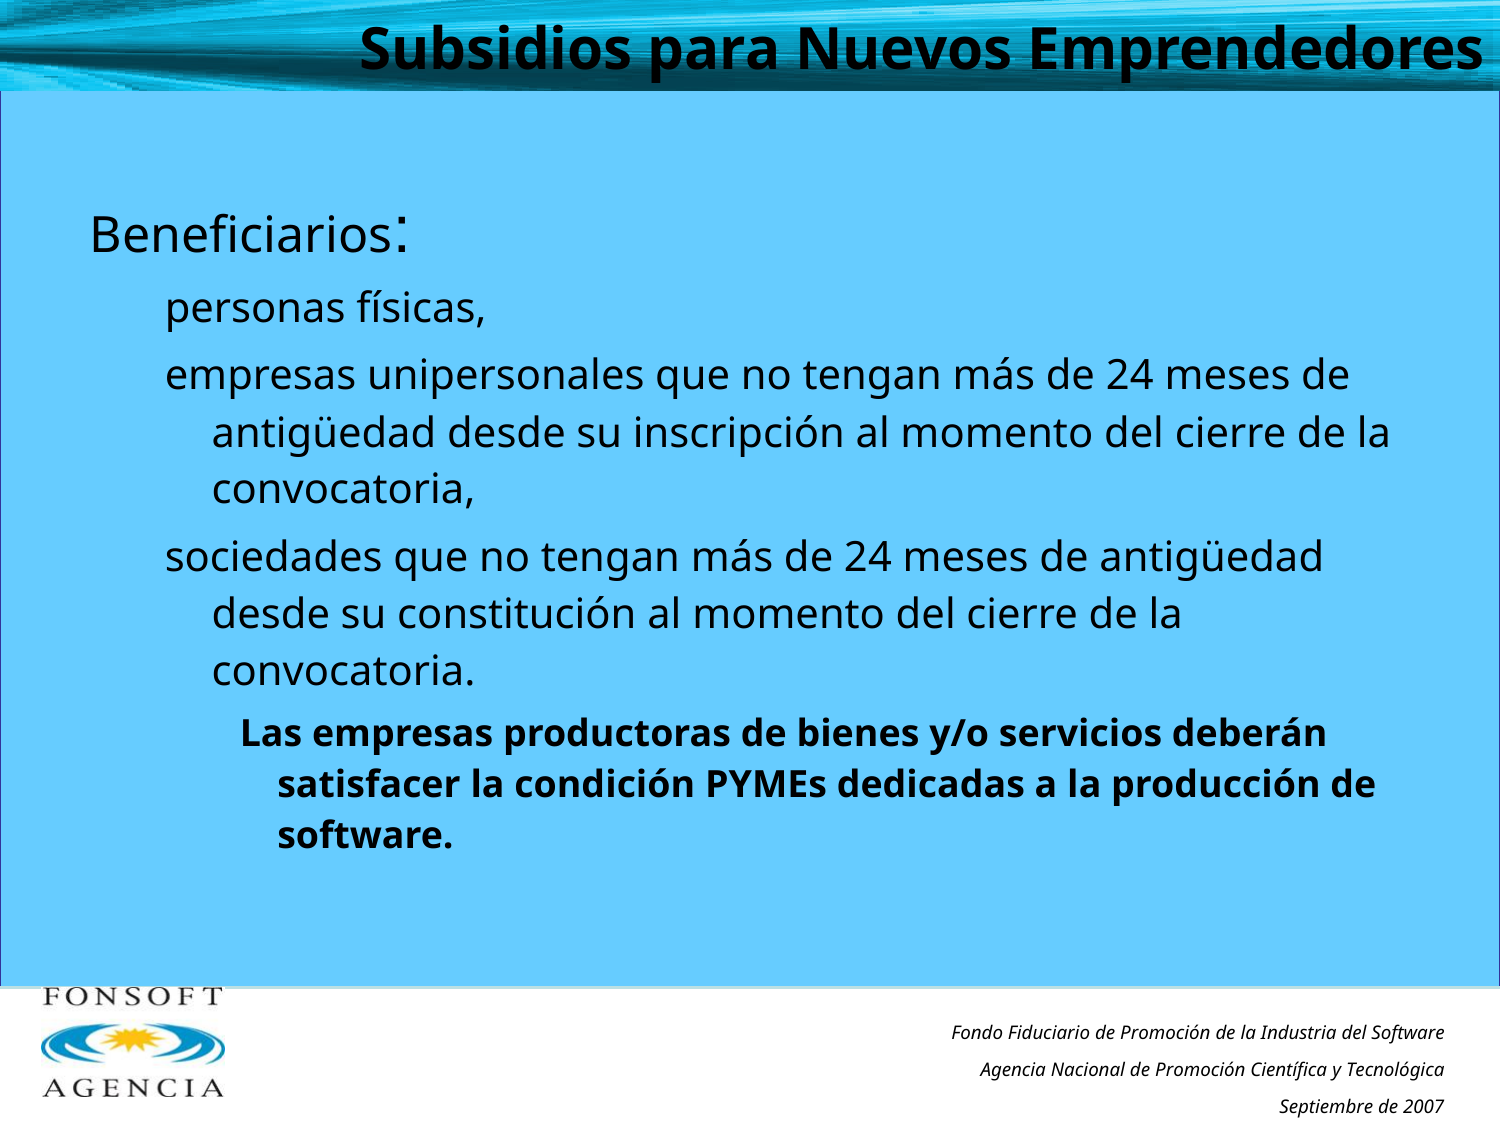

# Subsidios para Nuevos Emprendedores
Beneficiarios:
personas físicas,
empresas unipersonales que no tengan más de 24 meses de antigüedad desde su inscripción al momento del cierre de la convocatoria,
sociedades que no tengan más de 24 meses de antigüedad desde su constitución al momento del cierre de la convocatoria.
Las empresas productoras de bienes y/o servicios deberán satisfacer la condición PYMEs dedicadas a la producción de software.